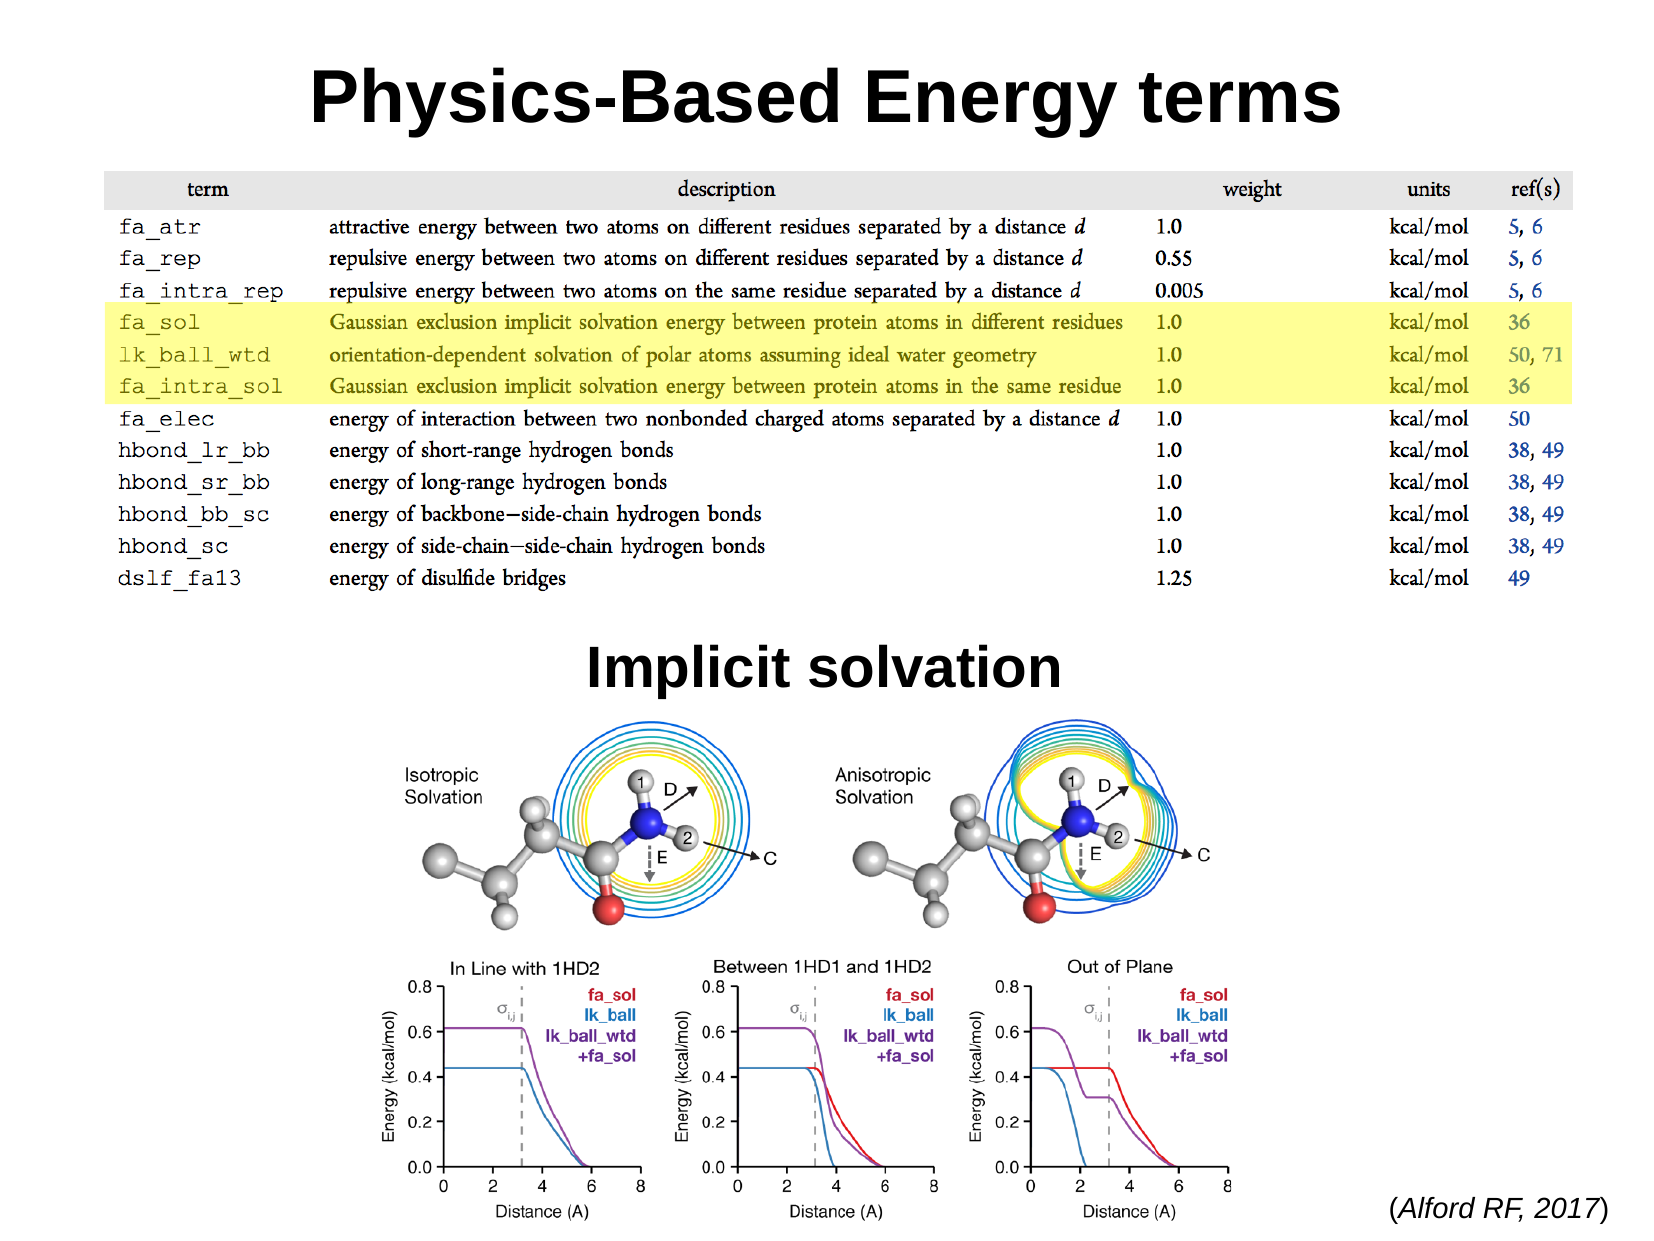

Physics-Based Energy terms
Implicit solvation
(Alford RF, 2017)